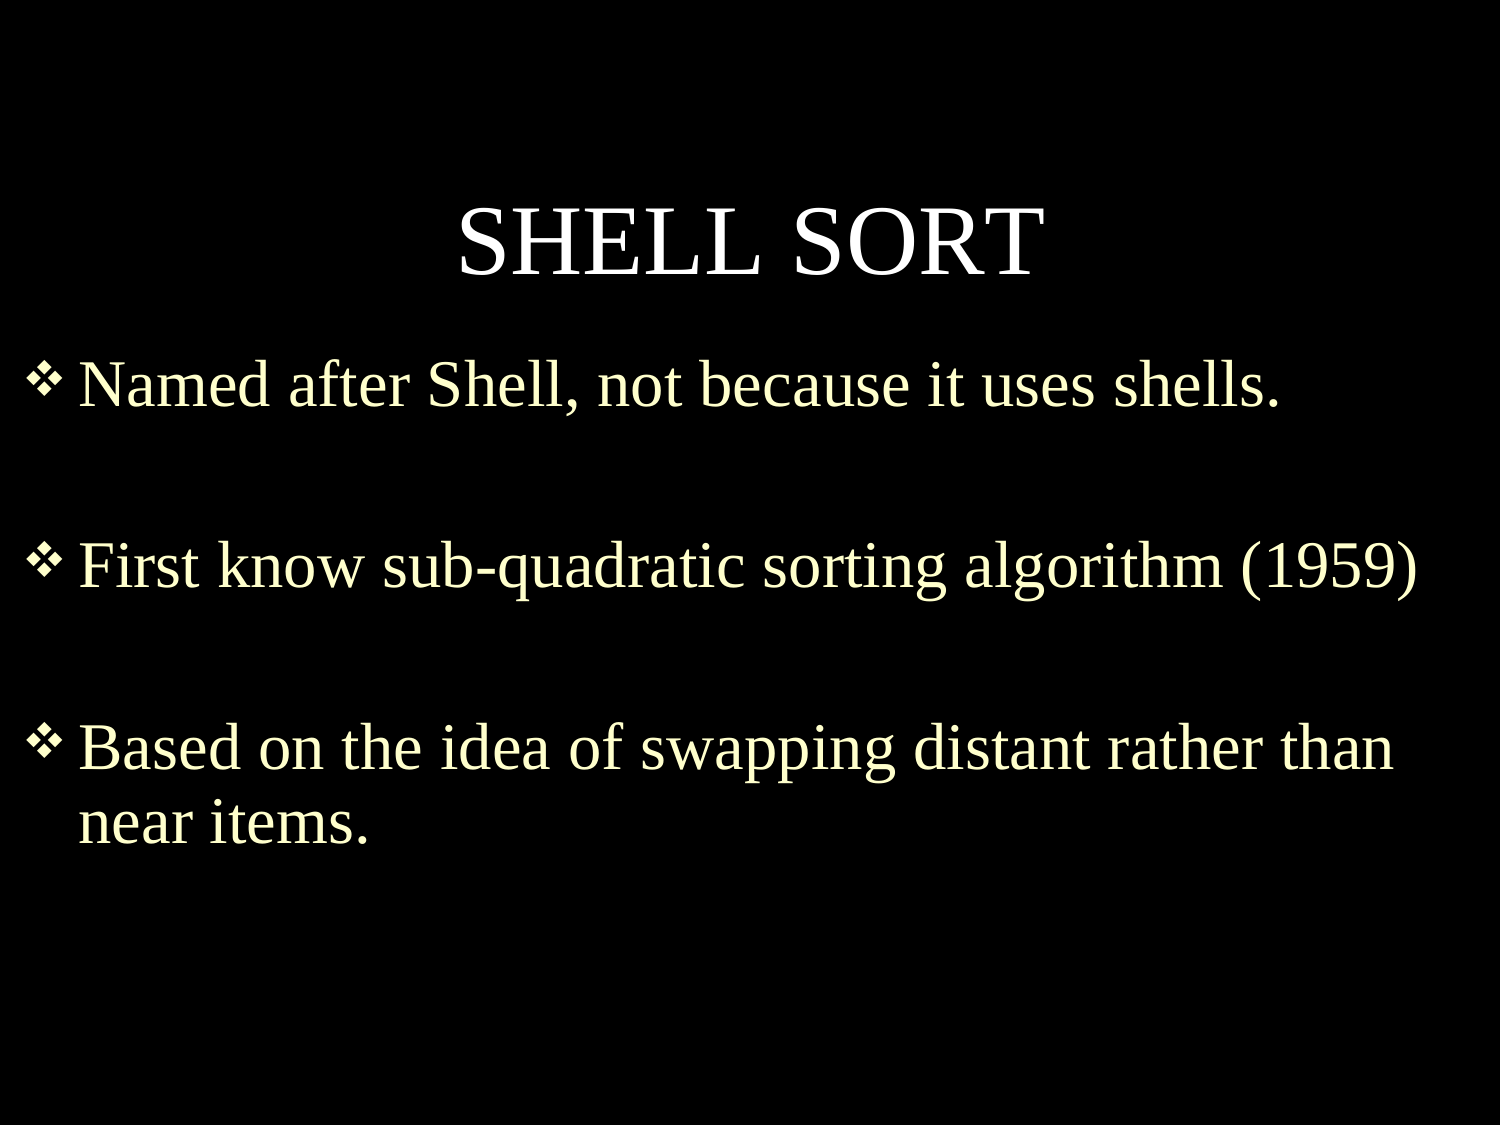

# SHELL SORT
Named after Shell, not because it uses shells.
First know sub-quadratic sorting algorithm (1959)
Based on the idea of swapping distant rather than near items.